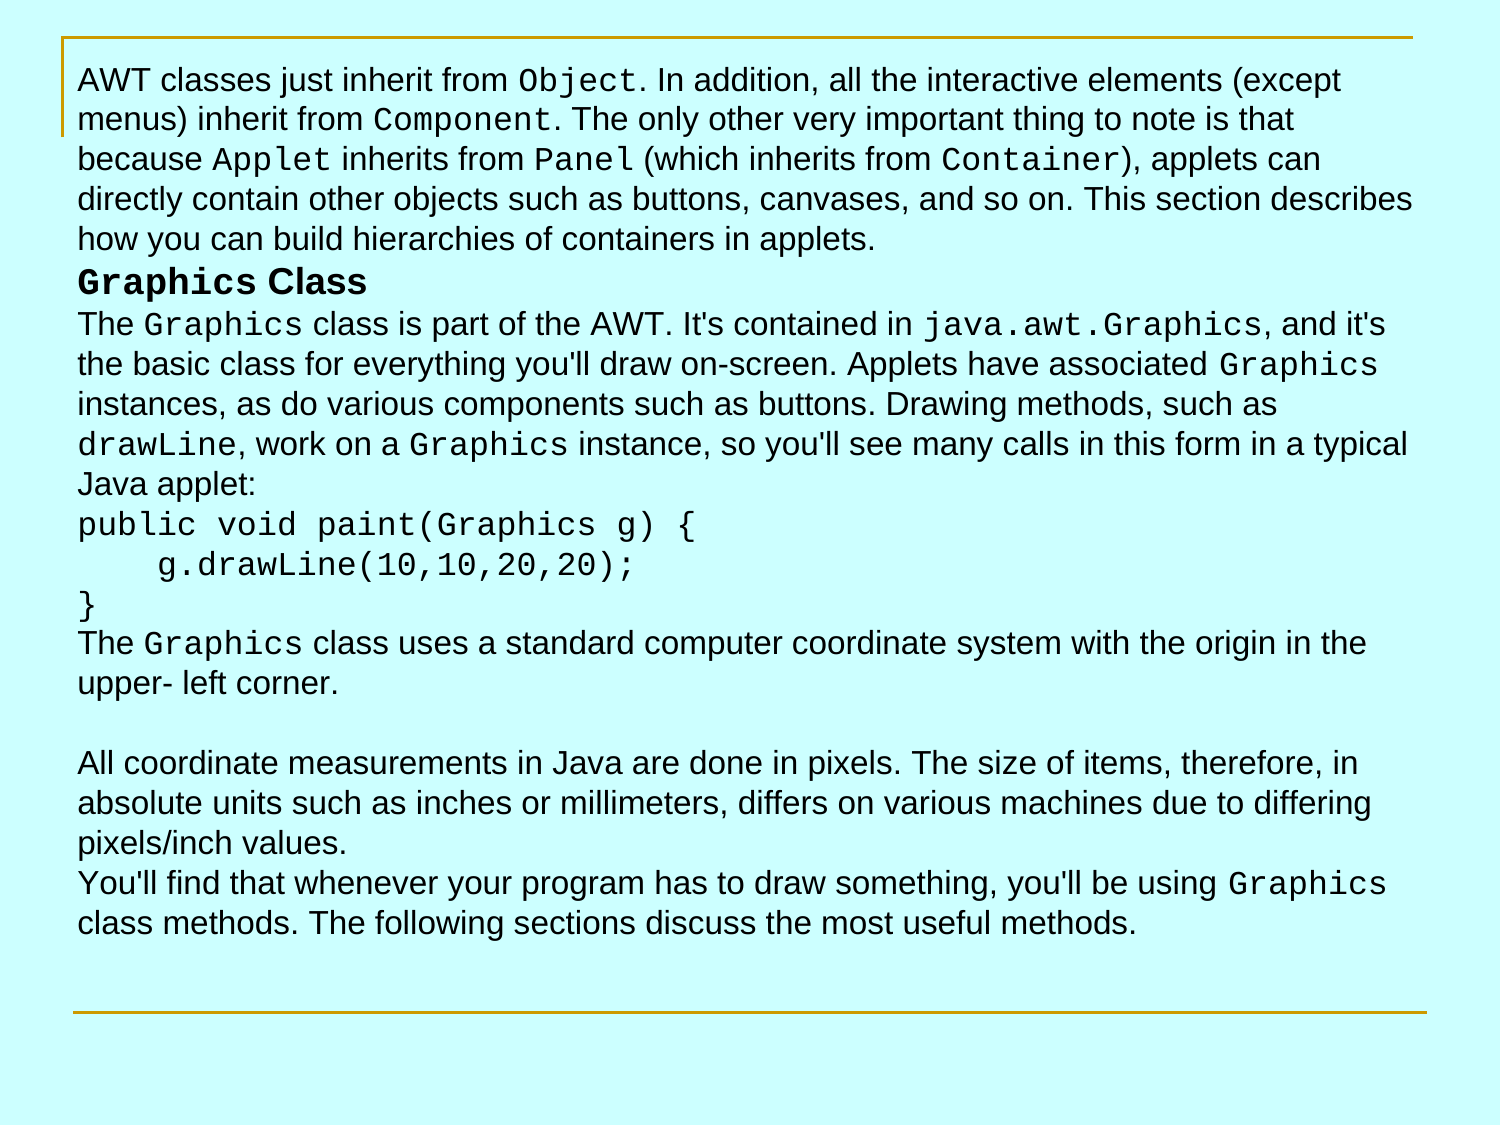

AWT classes just inherit from Object. In addition, all the interactive elements (except menus) inherit from Component. The only other very important thing to note is that because Applet inherits from Panel (which inherits from Container), applets can directly contain other objects such as buttons, canvases, and so on. This section describes how you can build hierarchies of containers in applets.
Graphics Class
The Graphics class is part of the AWT. It's contained in java.awt.Graphics, and it's the basic class for everything you'll draw on-screen. Applets have associated Graphics instances, as do various components such as buttons. Drawing methods, such as drawLine, work on a Graphics instance, so you'll see many calls in this form in a typical Java applet:
public void paint(Graphics g) {
    g.drawLine(10,10,20,20);
}
The Graphics class uses a standard computer coordinate system with the origin in the upper- left corner.
All coordinate measurements in Java are done in pixels. The size of items, therefore, in absolute units such as inches or millimeters, differs on various machines due to differing pixels/inch values.
You'll find that whenever your program has to draw something, you'll be using Graphics class methods. The following sections discuss the most useful methods.